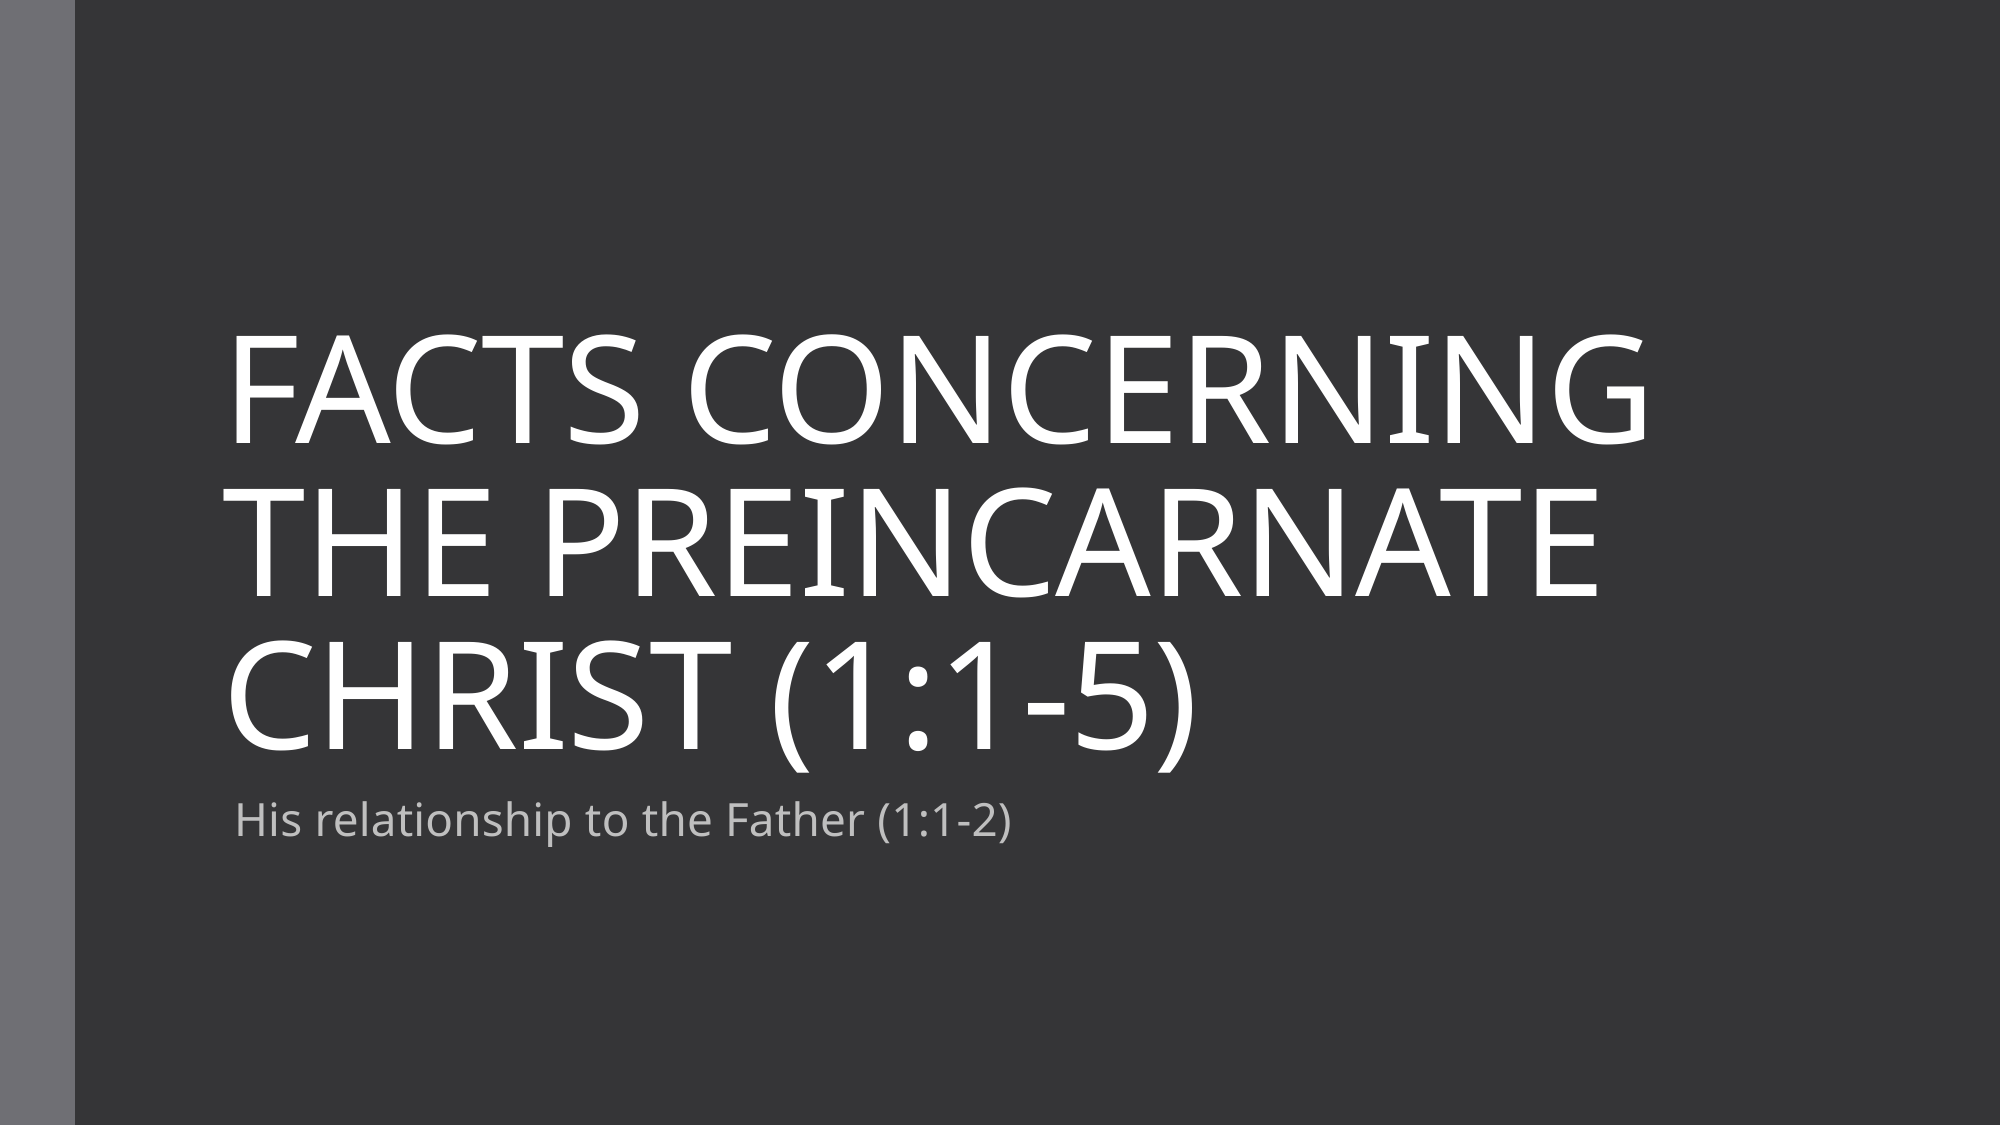

# FACTS CONCERNING THE PREINCARNATE CHRIST (1:1-5)
 His relationship to the Father (1:1-2)